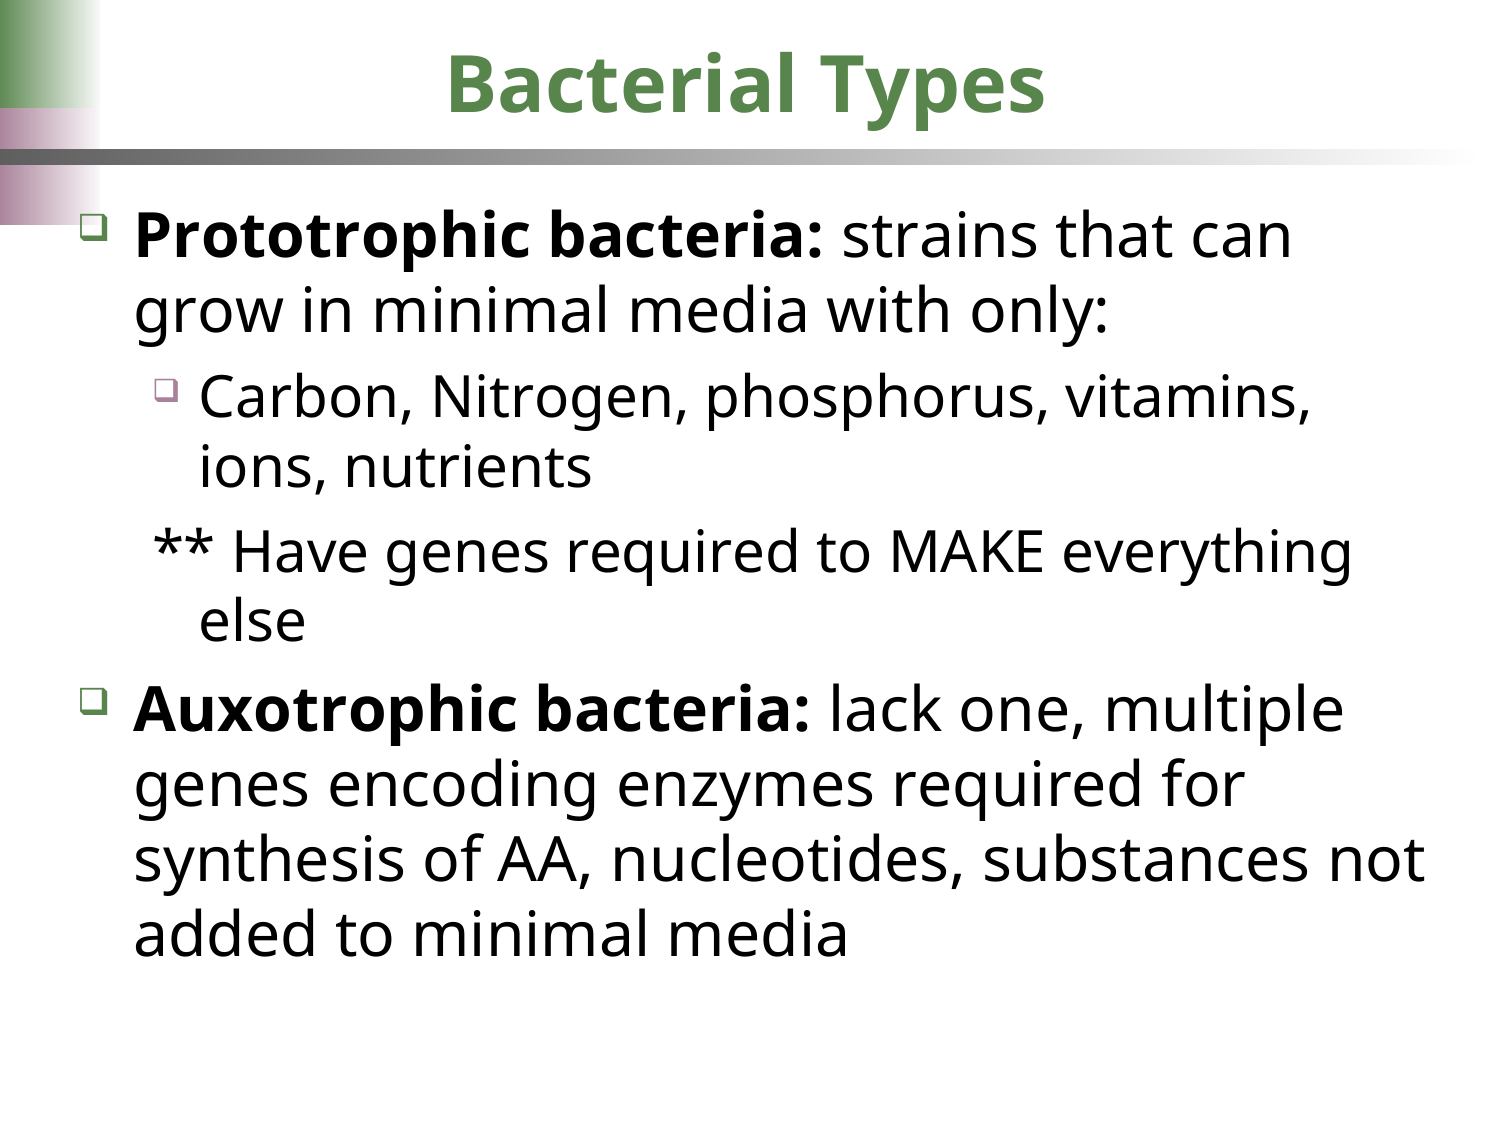

# Bacterial Types
Prototrophic bacteria: strains that can grow in minimal media with only:
Carbon, Nitrogen, phosphorus, vitamins, ions, nutrients
** Have genes required to MAKE everything else
Auxotrophic bacteria: lack one, multiple genes encoding enzymes required for synthesis of AA, nucleotides, substances not added to minimal media